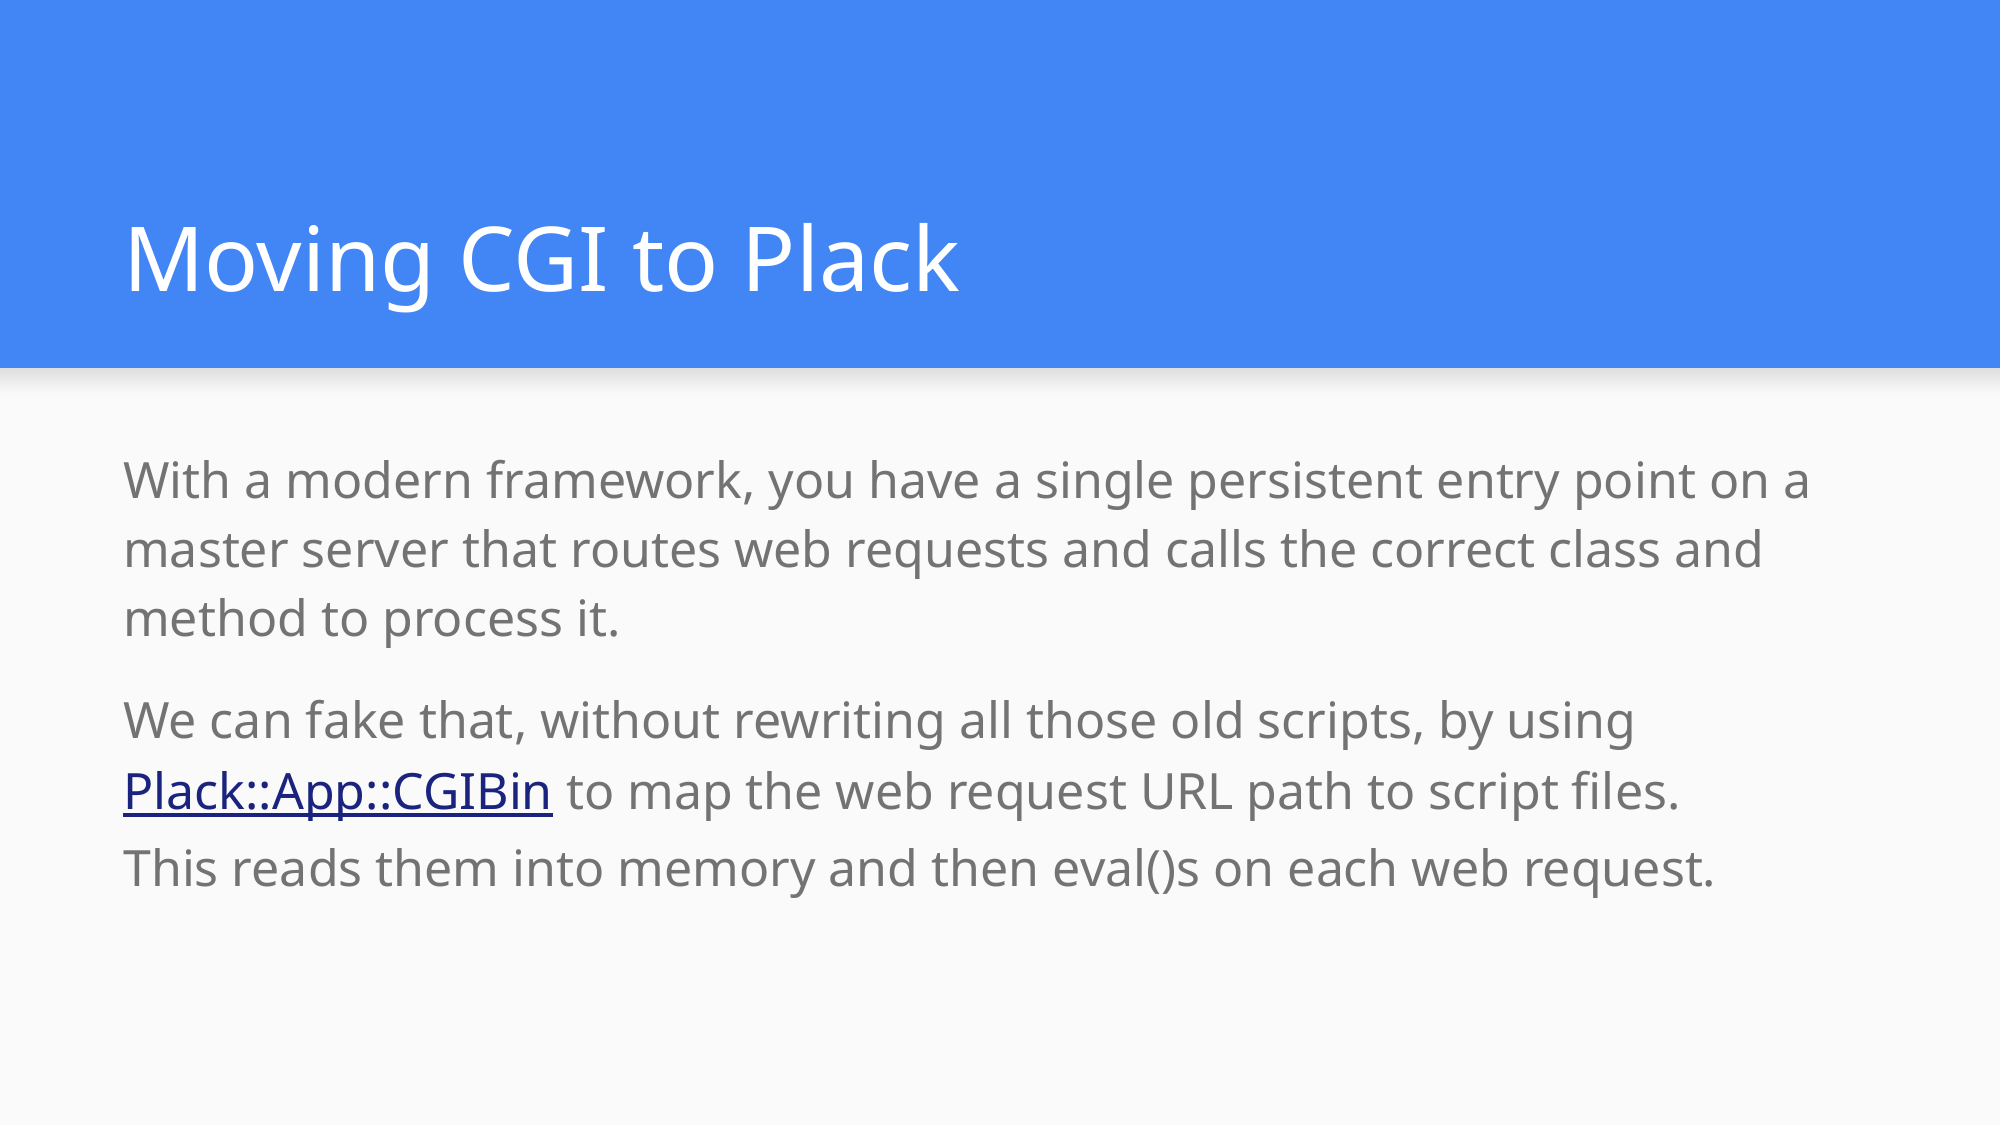

# Moving CGI to Plack
With a modern framework, you have a single persistent entry point on a master server that routes web requests and calls the correct class and method to process it.
We can fake that, without rewriting all those old scripts, by using Plack::App::CGIBin to map the web request URL path to script files.
This reads them into memory and then eval()s on each web request.